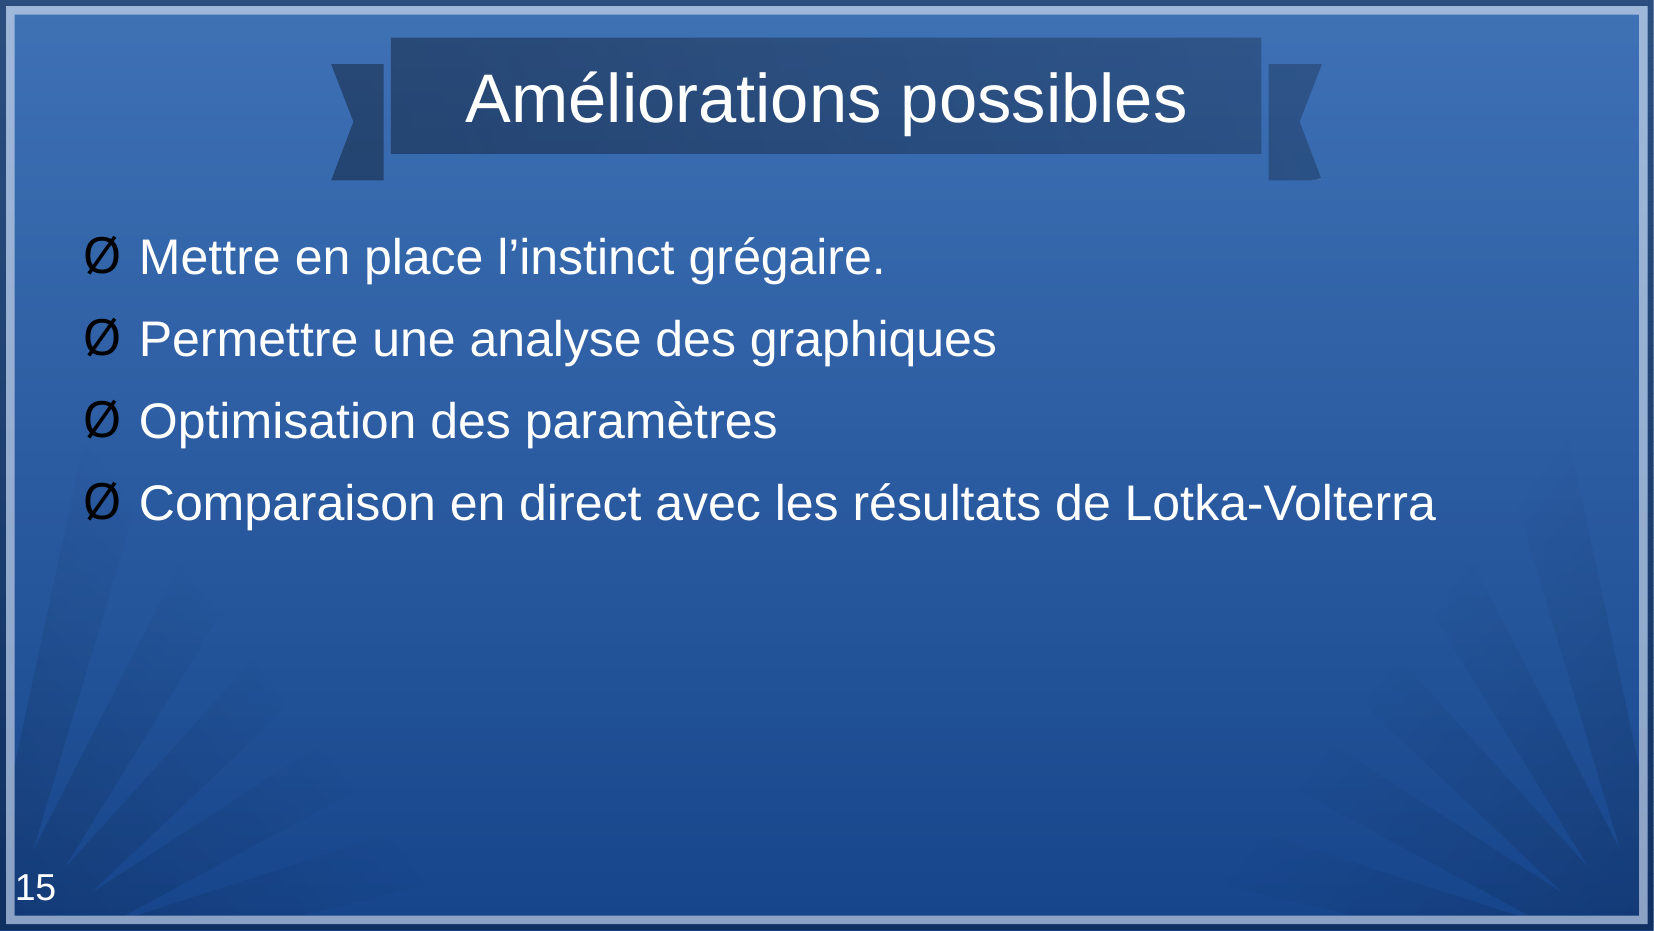

# Améliorations possibles
Mettre en place l’instinct grégaire.
Permettre une analyse des graphiques
Optimisation des paramètres
Comparaison en direct avec les résultats de Lotka-Volterra